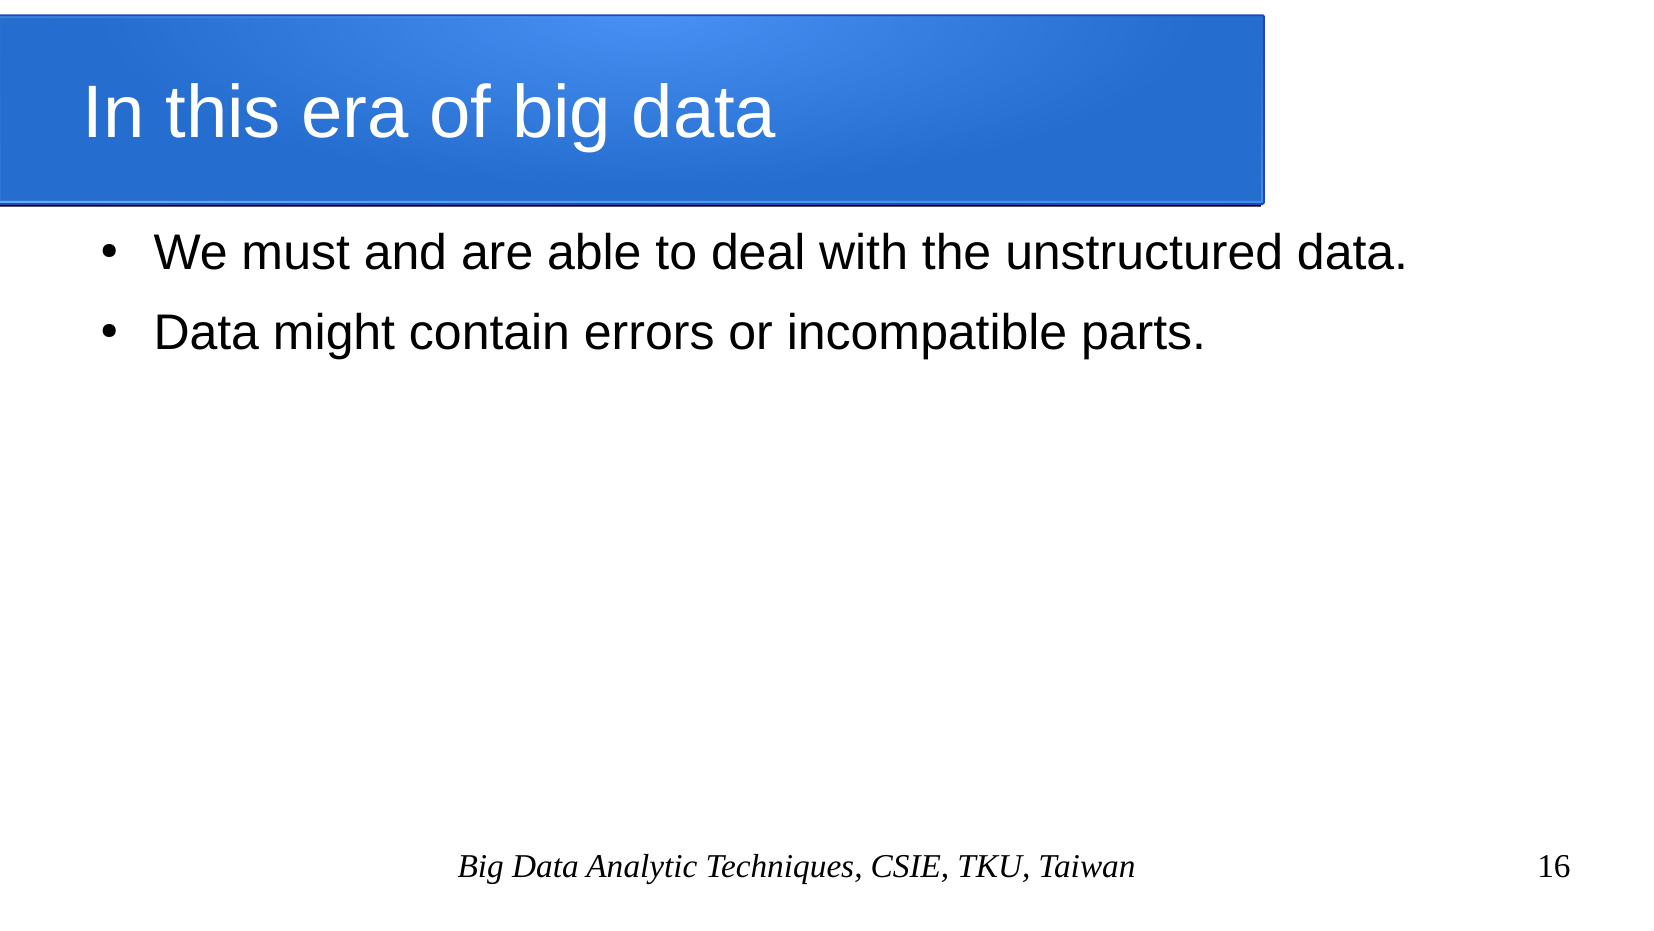

# In this era of big data
We must and are able to deal with the unstructured data.
Data might contain errors or incompatible parts.
Big Data Analytic Techniques, CSIE, TKU, Taiwan
16